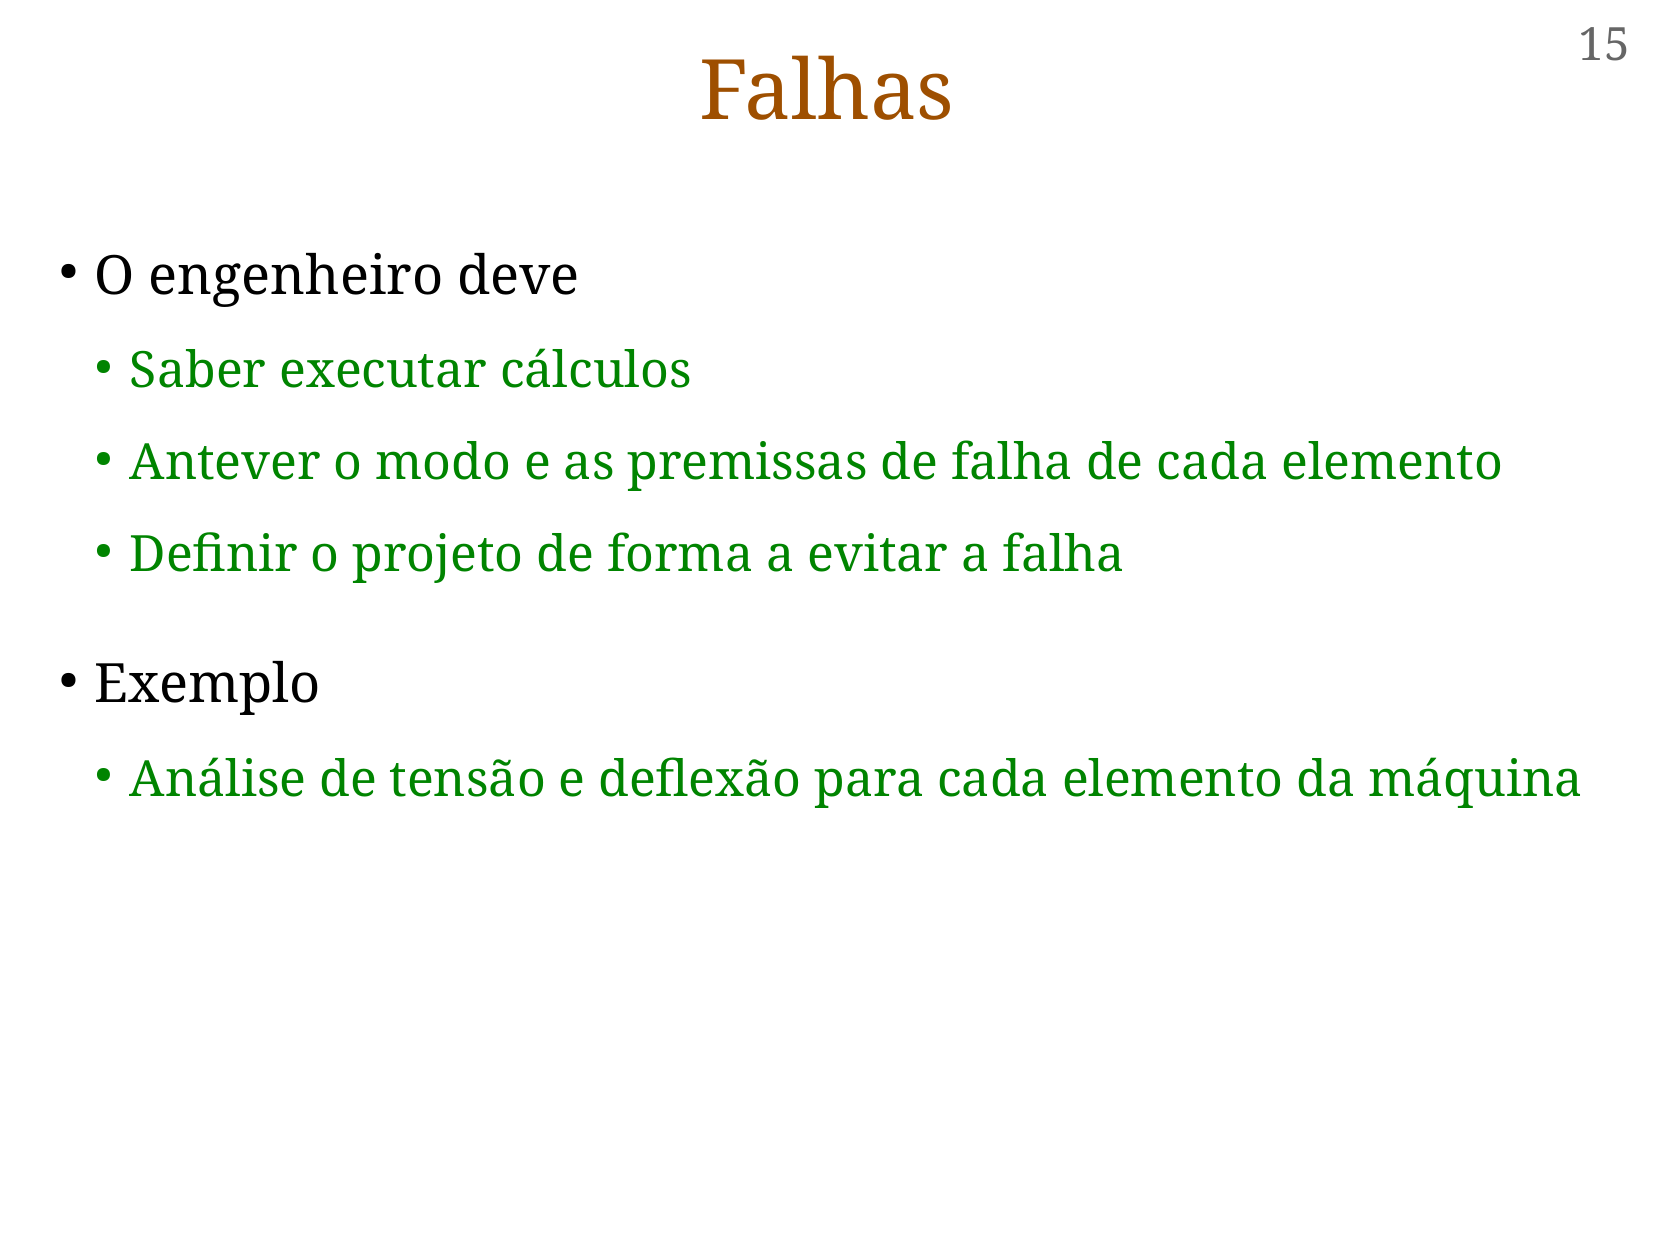

15
# Falhas
O engenheiro deve
Saber executar cálculos
Antever o modo e as premissas de falha de cada elemento
Definir o projeto de forma a evitar a falha
Exemplo
Análise de tensão e deflexão para cada elemento da máquina